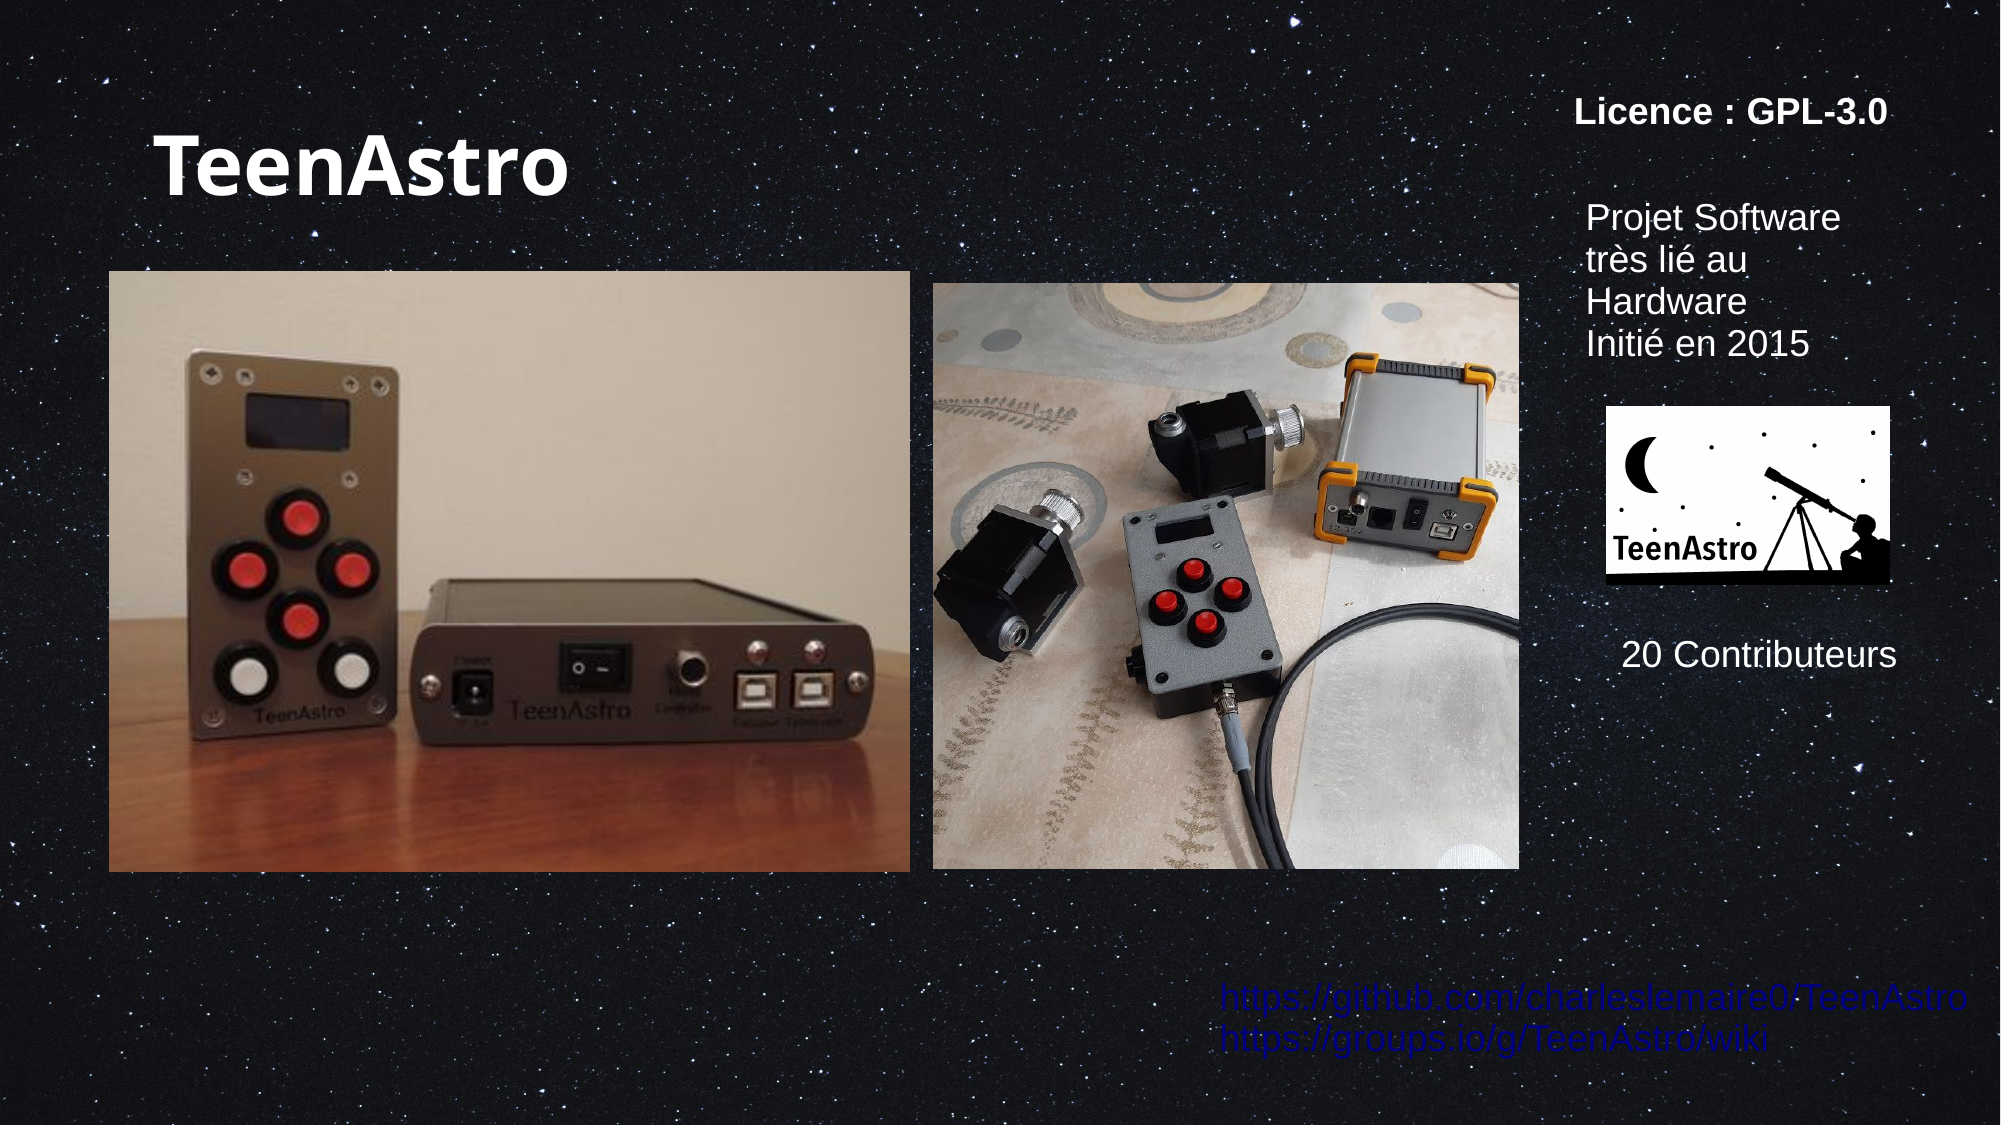

# TeenAstro
Licence : GPL-3.0
Projet Software très lié au Hardware
Initié en 2015
20 Contributeurs
https://github.com/charleslemaire0/TeenAstro
https://groups.io/g/TeenAstro/wiki